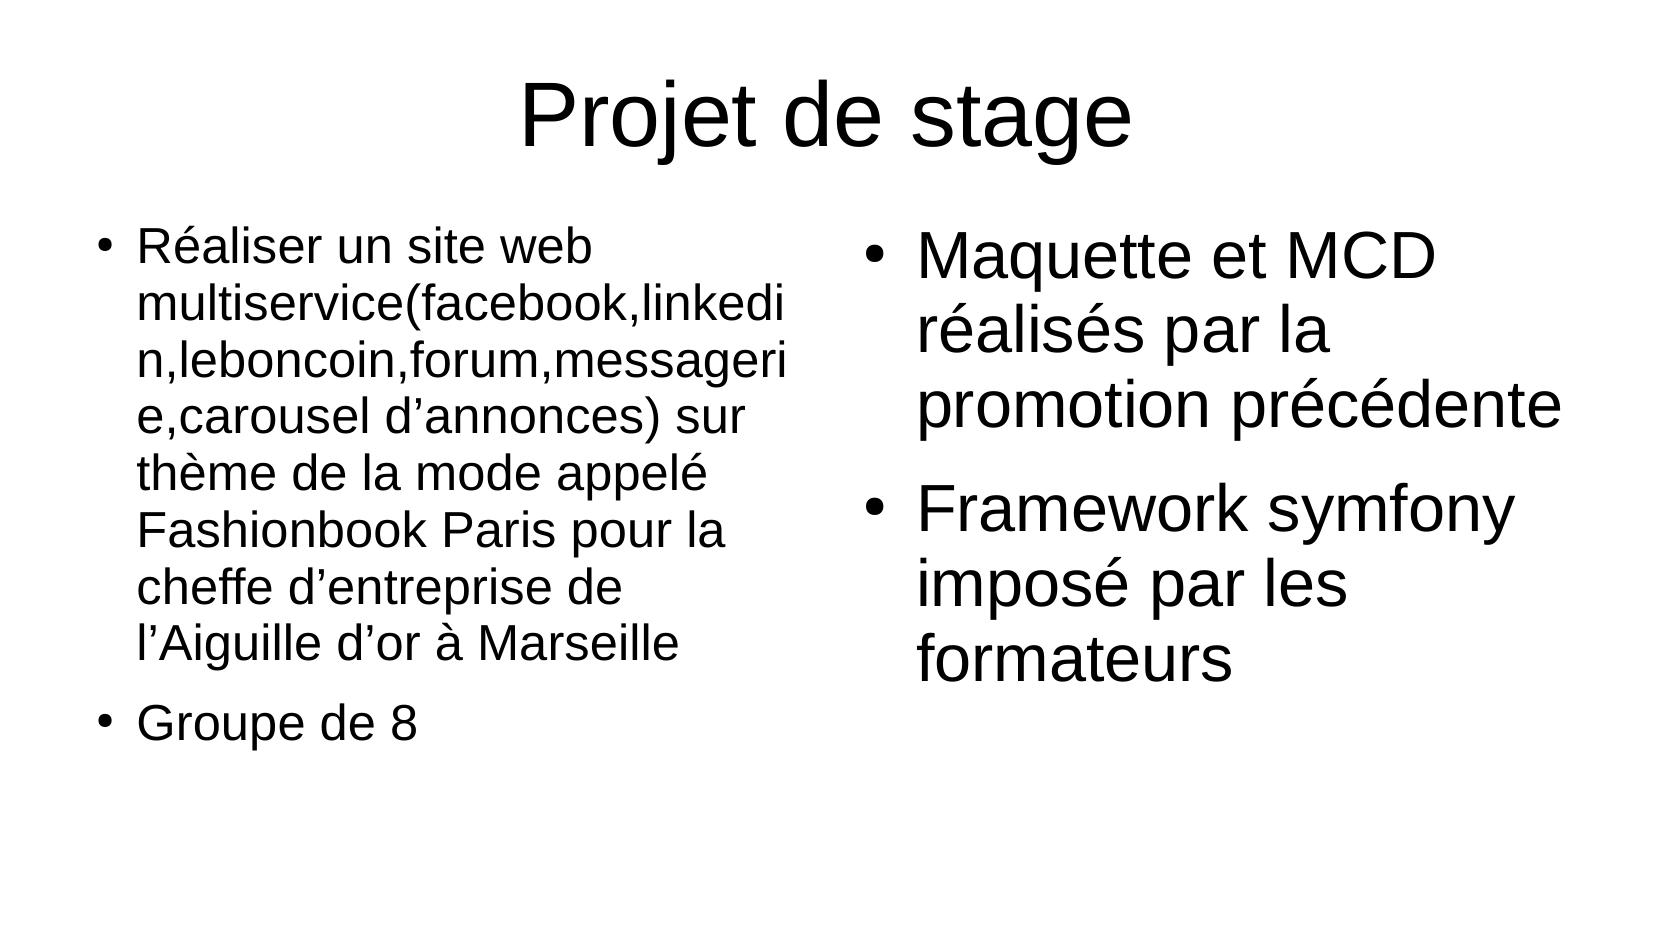

# Projet de stage
Réaliser un site web multiservice(facebook,linkedin,leboncoin,forum,messagerie,carousel d’annonces) sur thème de la mode appelé Fashionbook Paris pour la cheffe d’entreprise de l’Aiguille d’or à Marseille
Groupe de 8
Maquette et MCD réalisés par la promotion précédente
Framework symfony imposé par les formateurs